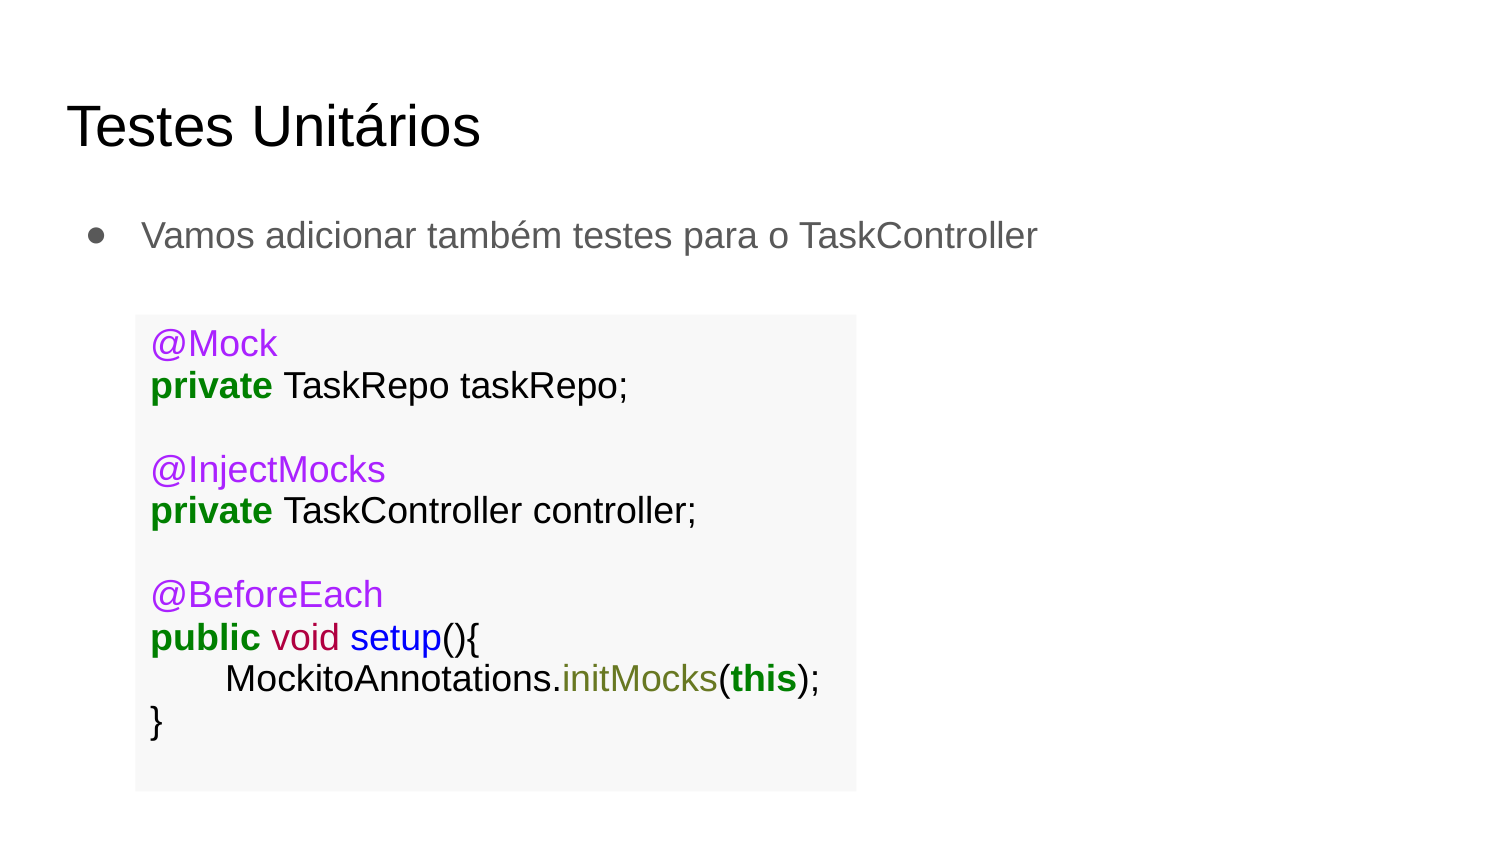

# Testes Unitários
Vamos adicionar também testes para o TaskController
@Mock
private TaskRepo taskRepo;
@InjectMocks
private TaskController controller;
@BeforeEach
public void setup(){
	MockitoAnnotations.initMocks(this);
}